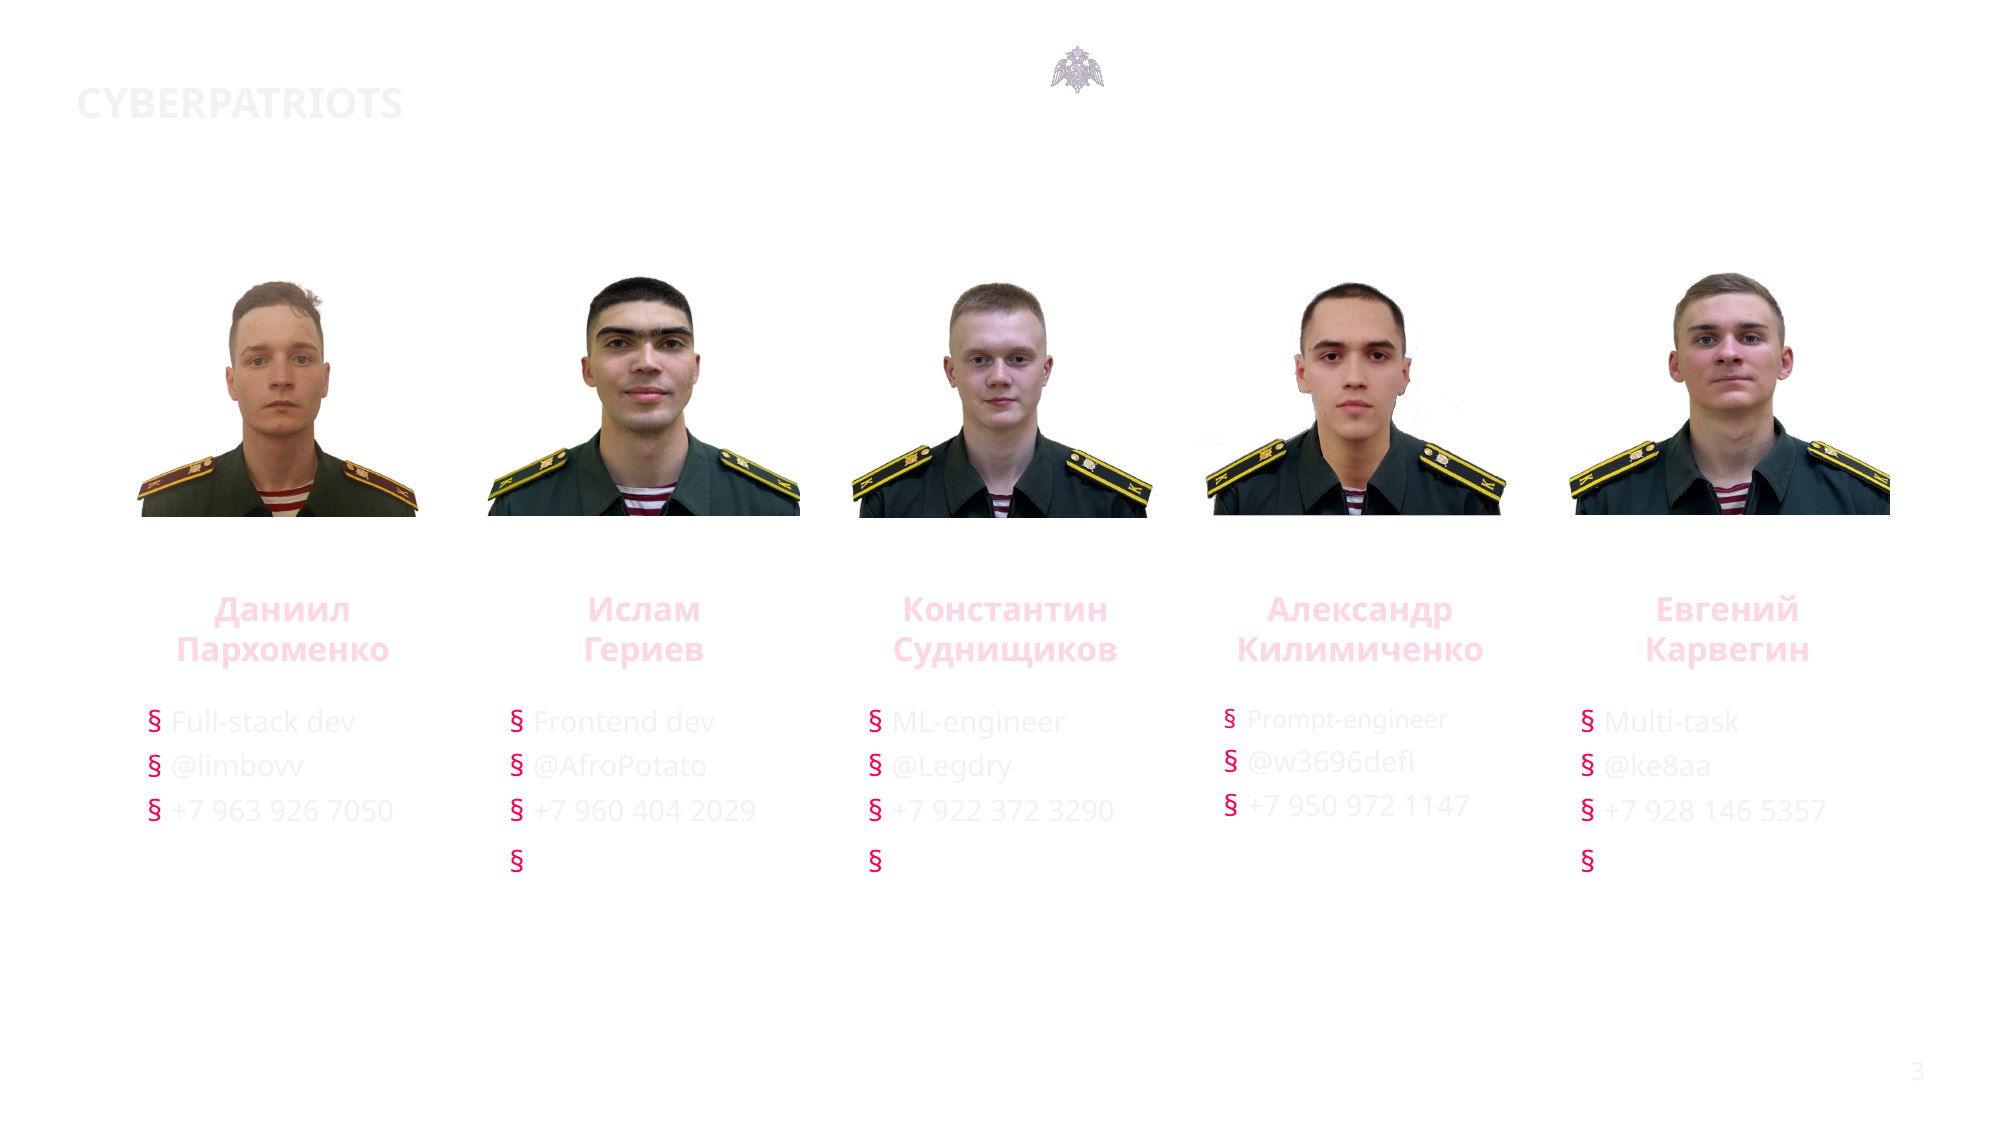

# CYBERPATRIOTS
Даниил
Пархоменко
Ислам
Гериев
Константин Суднищиков
Александр Килимиченко
Евгений Карвегин
Frontend dev
@AfroPotato
+7 960 404 2029
ML-engineer
@Legdry
+7 922 372 3290
Prompt-engineer
@w3696defi
+7 950 972 1147
Multi-task
@ke8aa
+7 928 146 5357
Full-stack dev
@limbovv
+7 963 926 7050